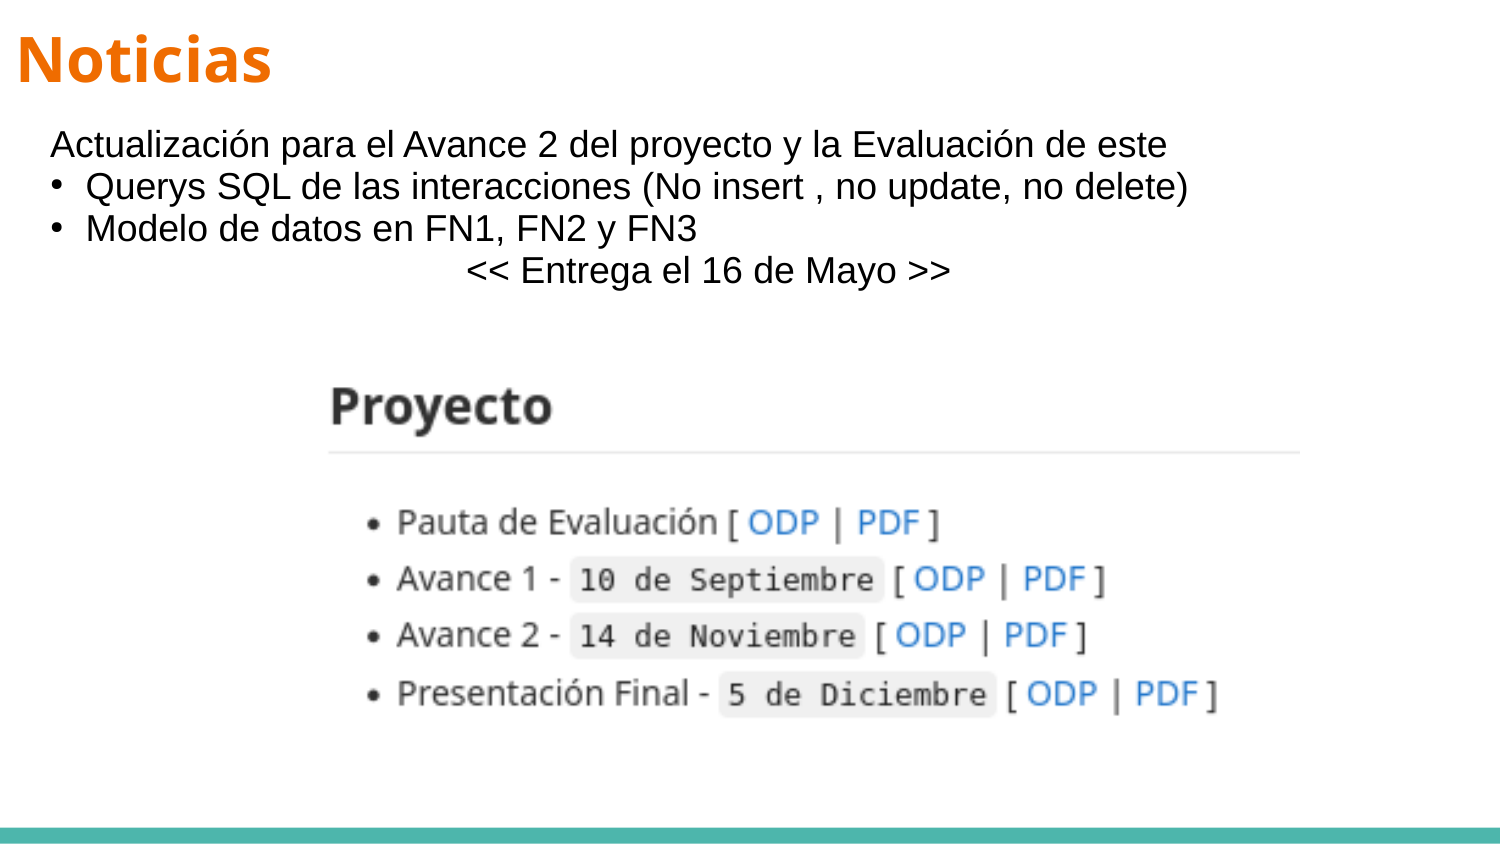

# Noticias
Actualización para el Avance 2 del proyecto y la Evaluación de este
Querys SQL de las interacciones (No insert , no update, no delete)
Modelo de datos en FN1, FN2 y FN3
<< Entrega el 16 de Mayo >>